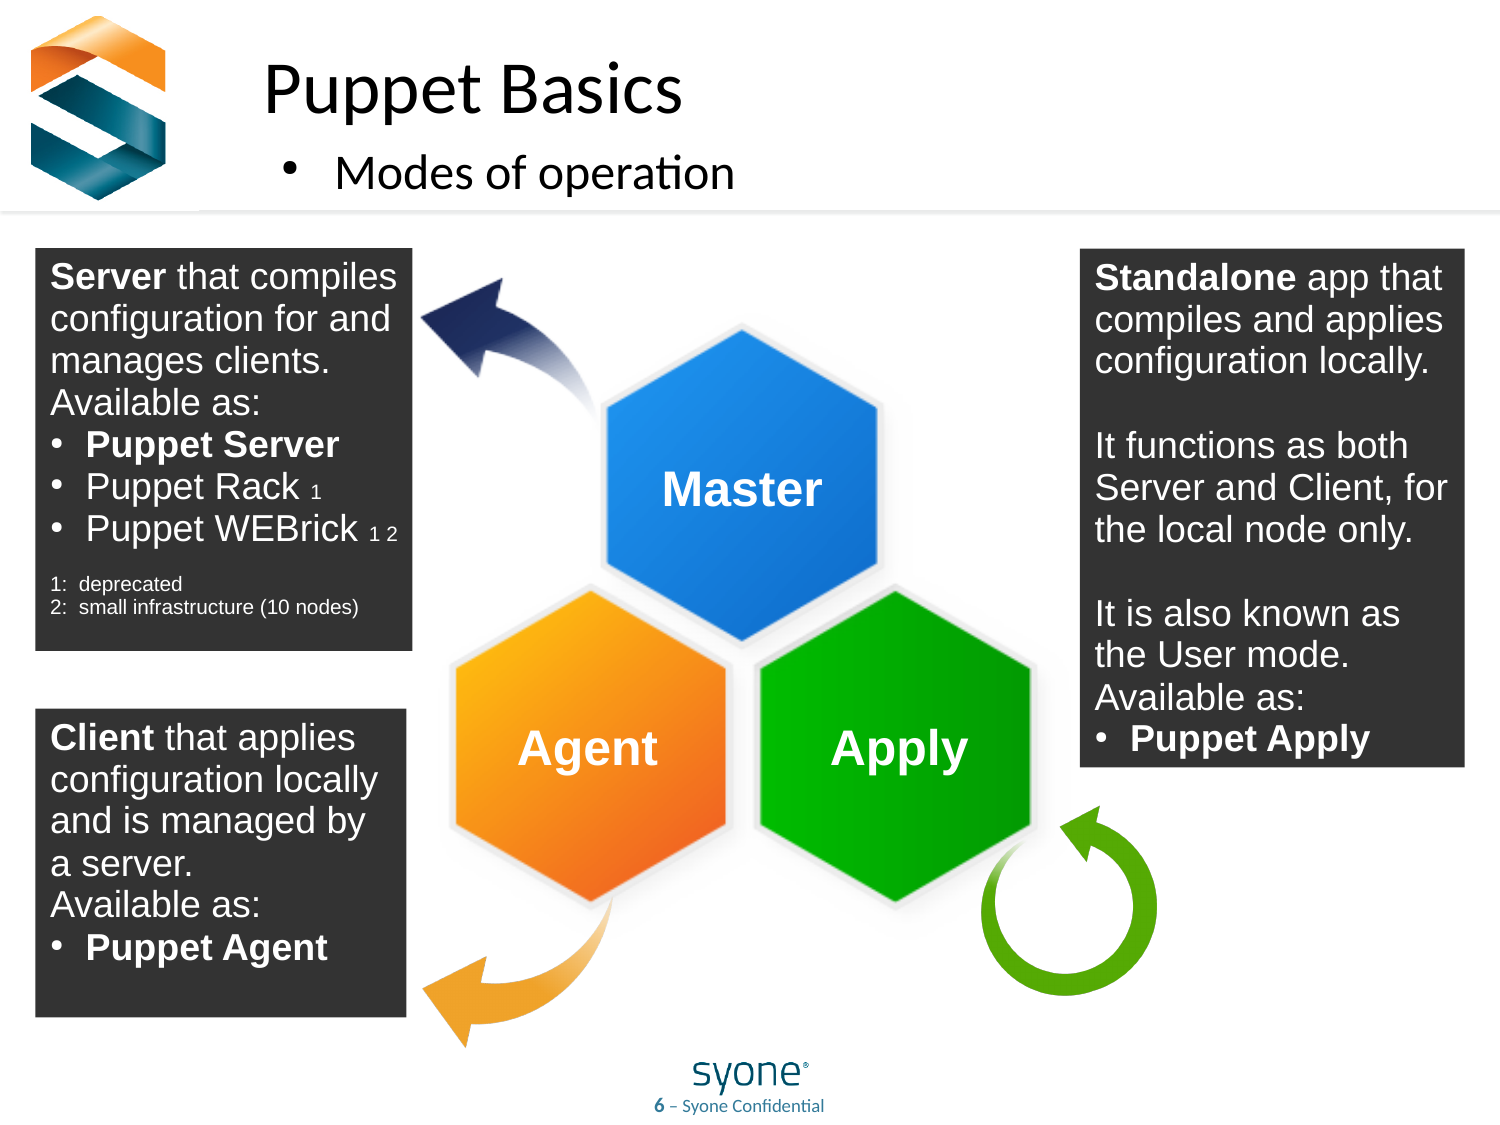

# Puppet Basics
Modes of operation
Server that compiles configuration for and manages clients.
Available as:
Puppet Server
Puppet Rack 1
Puppet WEBrick 1 2
1: deprecated
2: small infrastructure (10 nodes)
Standalone app that compiles and applies configuration locally.
It functions as both Server and Client, for the local node only.
It is also known as the User mode.
Available as:
Puppet Apply
Master
Agent
Apply
Client that applies configuration locally and is managed by a server.
Available as:
Puppet Agent